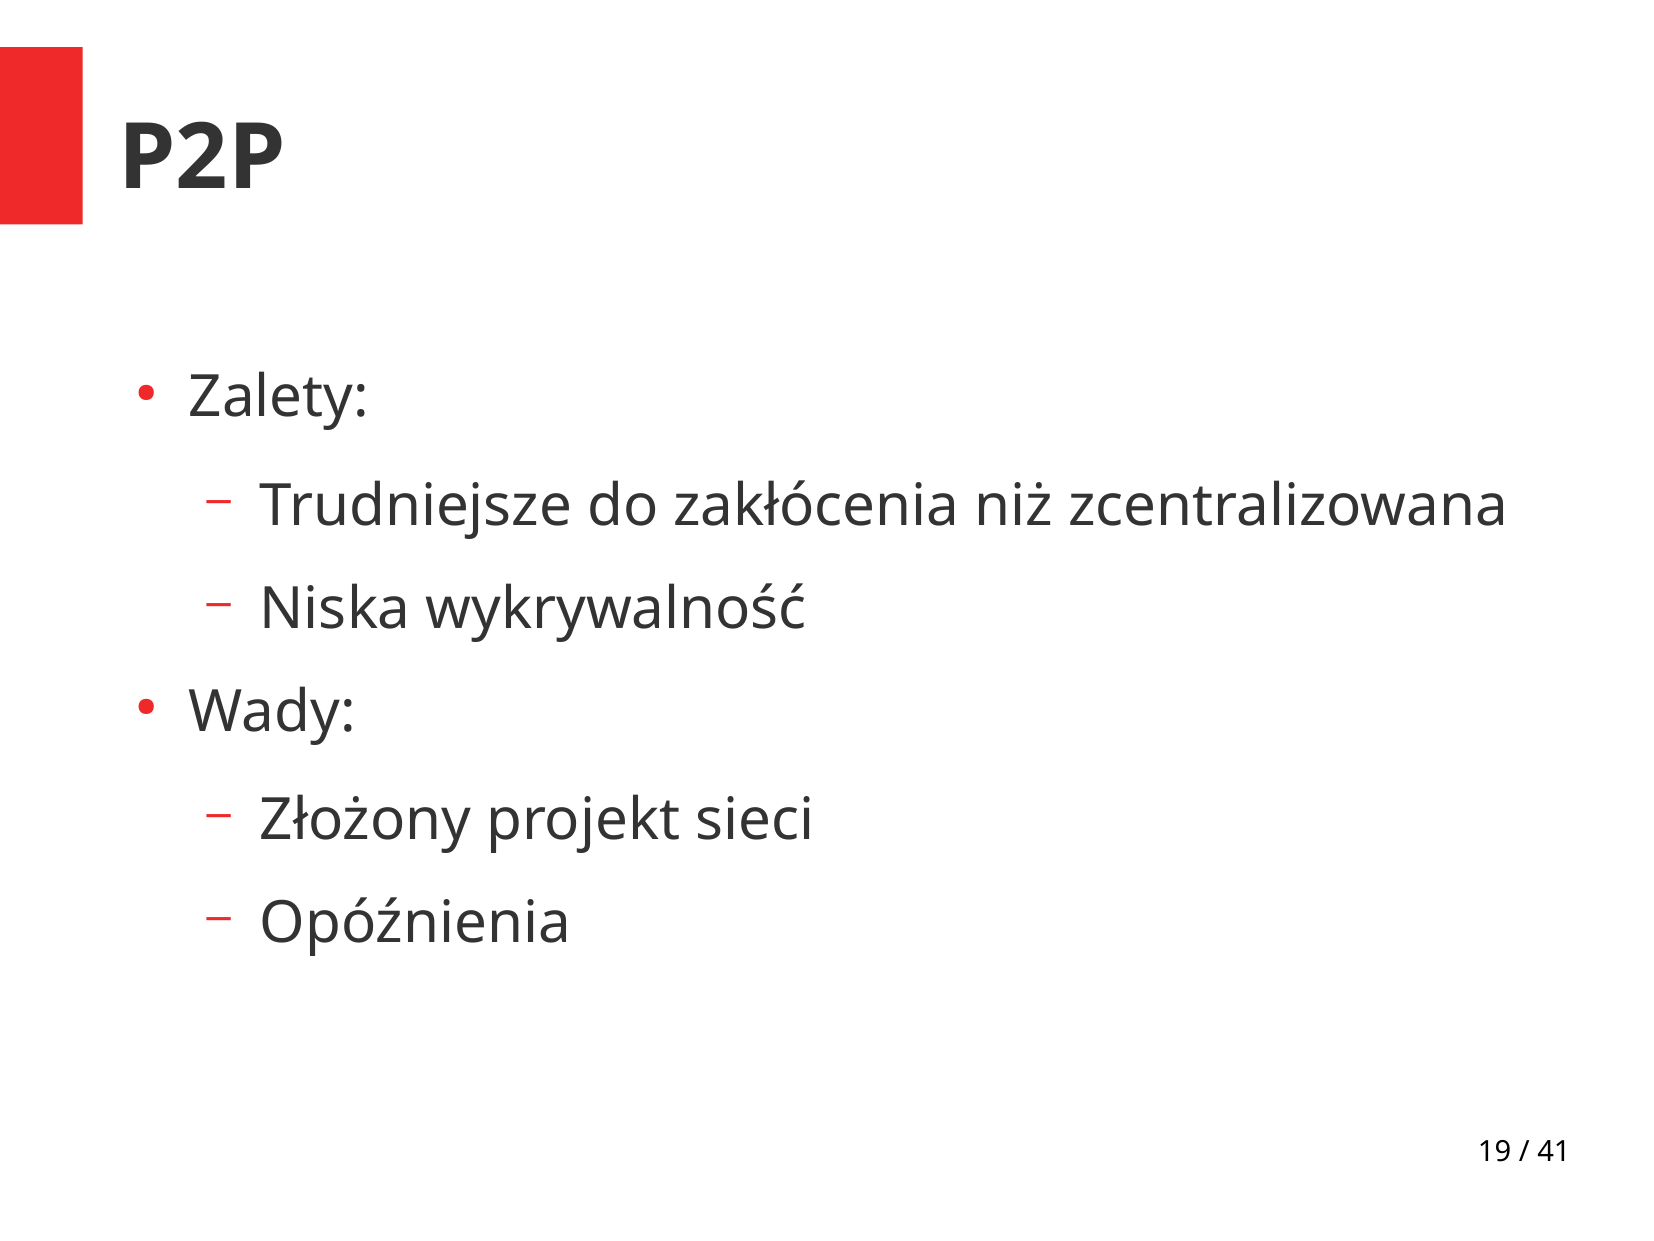

# P2P
Zalety:
Trudniejsze do zakłócenia niż zcentralizowana
Niska wykrywalność
Wady:
Złożony projekt sieci
Opóźnienia
19